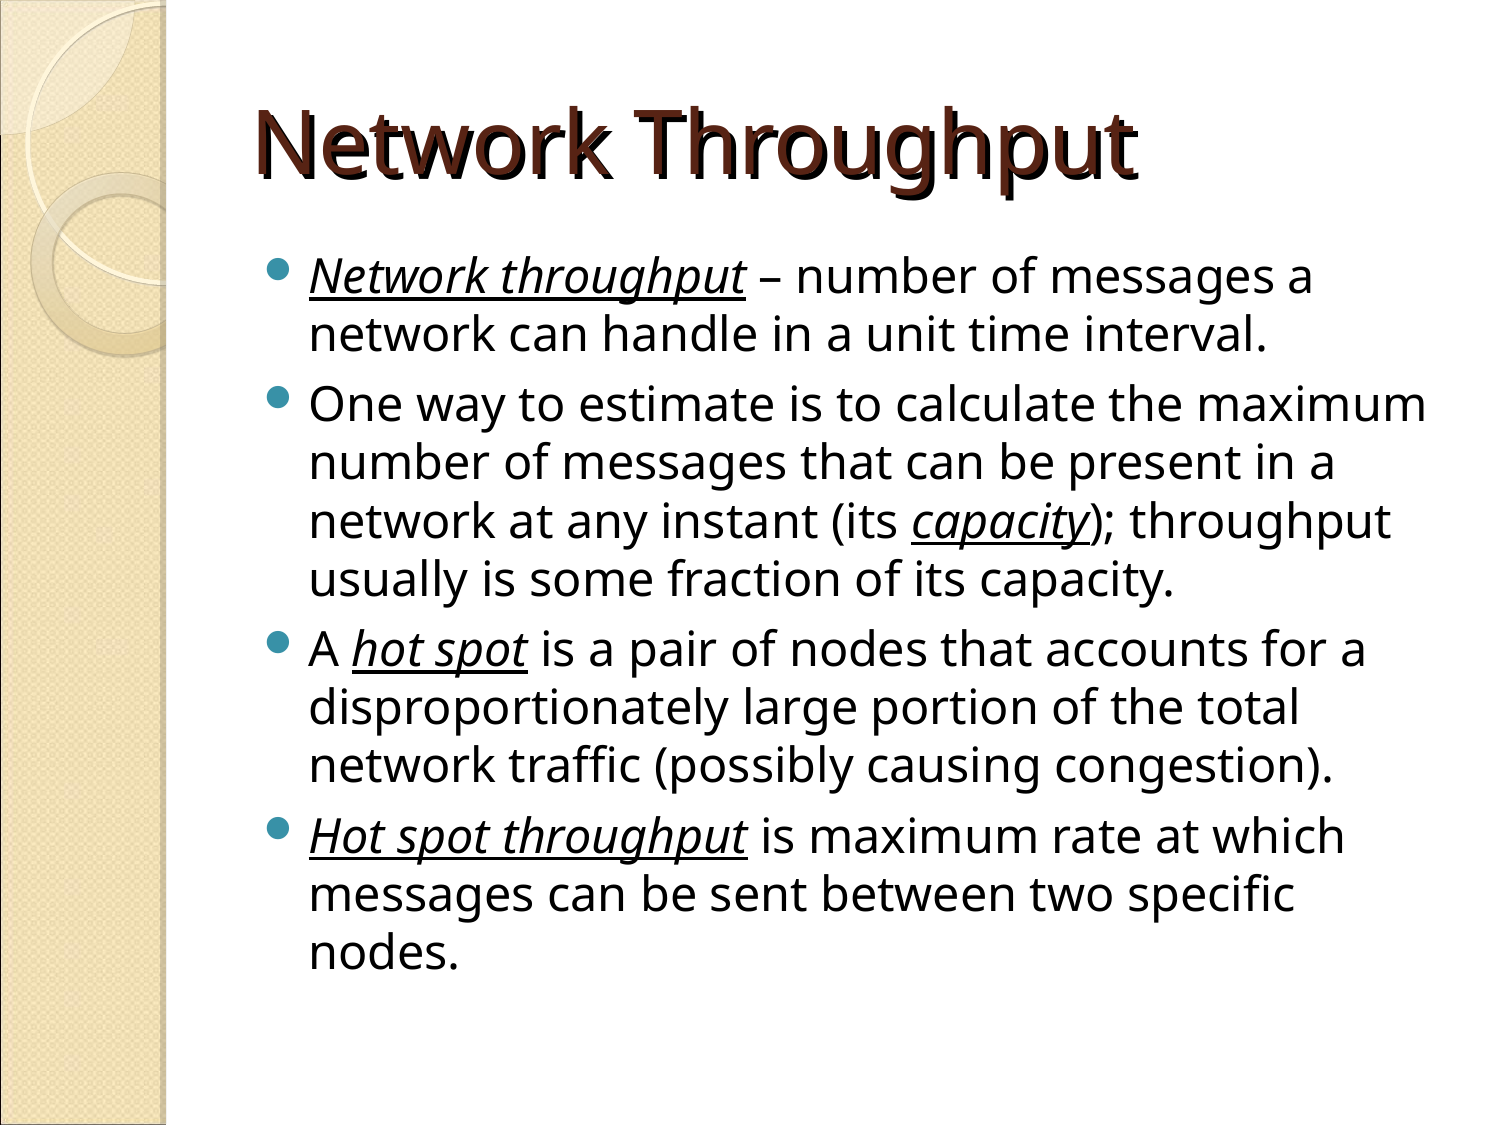

# Network Throughput
Network throughput – number of messages a network can handle in a unit time interval.
One way to estimate is to calculate the maximum number of messages that can be present in a network at any instant (its capacity); throughput usually is some fraction of its capacity.
A hot spot is a pair of nodes that accounts for a disproportionately large portion of the total network traffic (possibly causing congestion).
Hot spot throughput is maximum rate at which messages can be sent between two specific nodes.